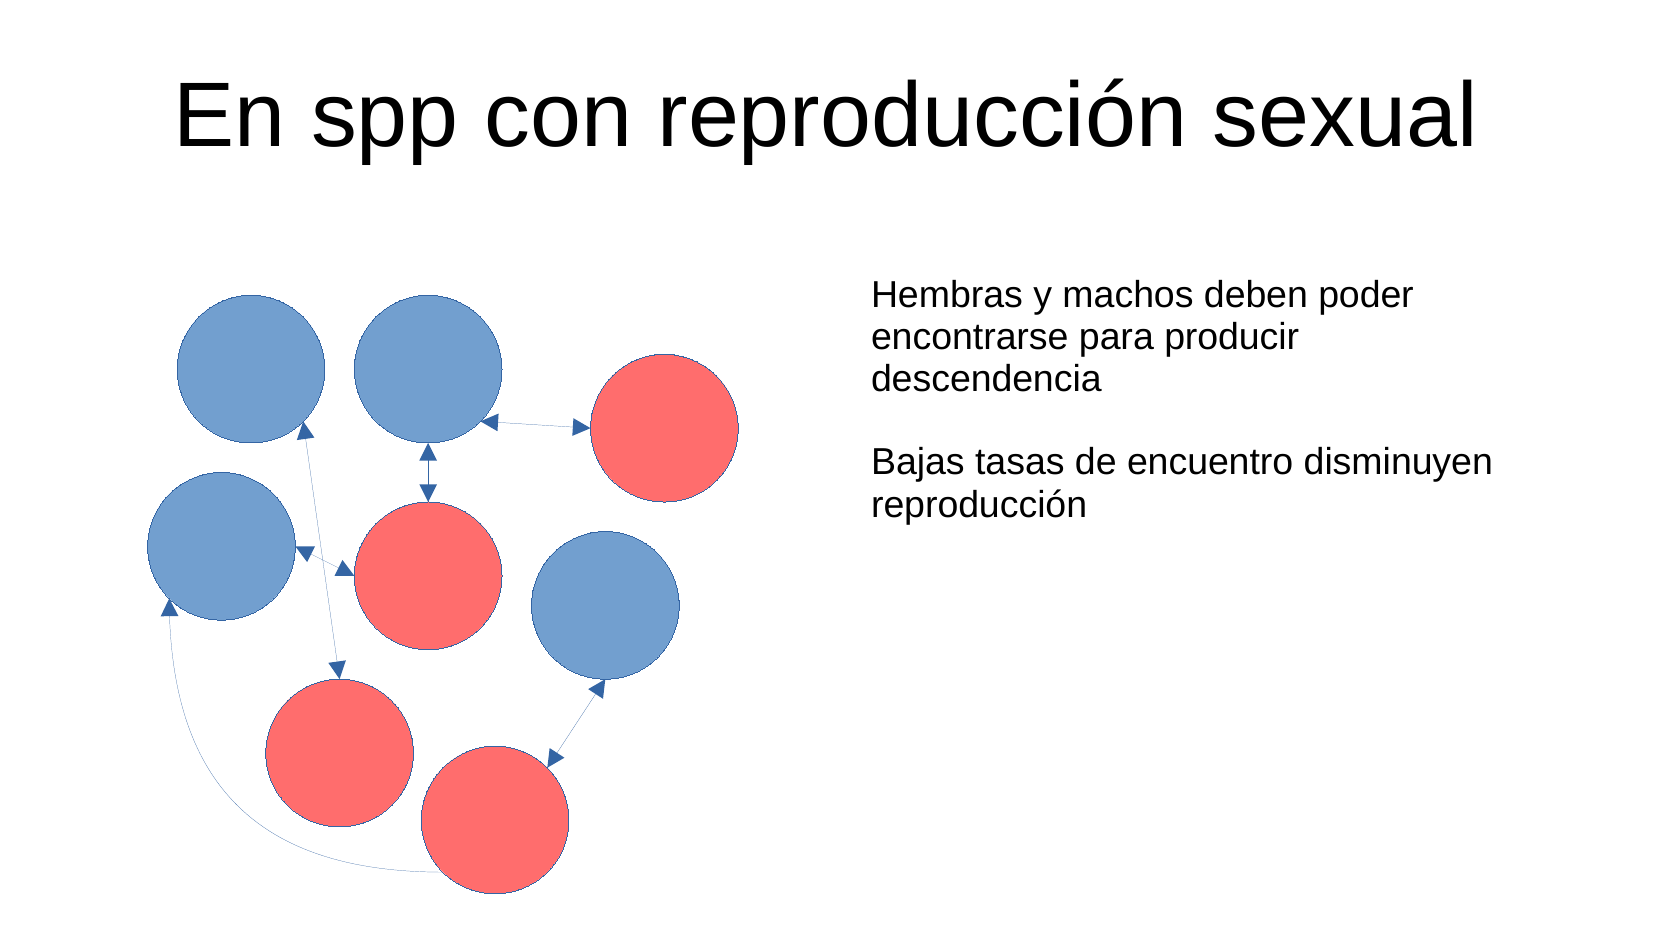

# En spp con reproducción sexual
Hembras y machos deben poder encontrarse para producir descendencia
Bajas tasas de encuentro disminuyen reproducción